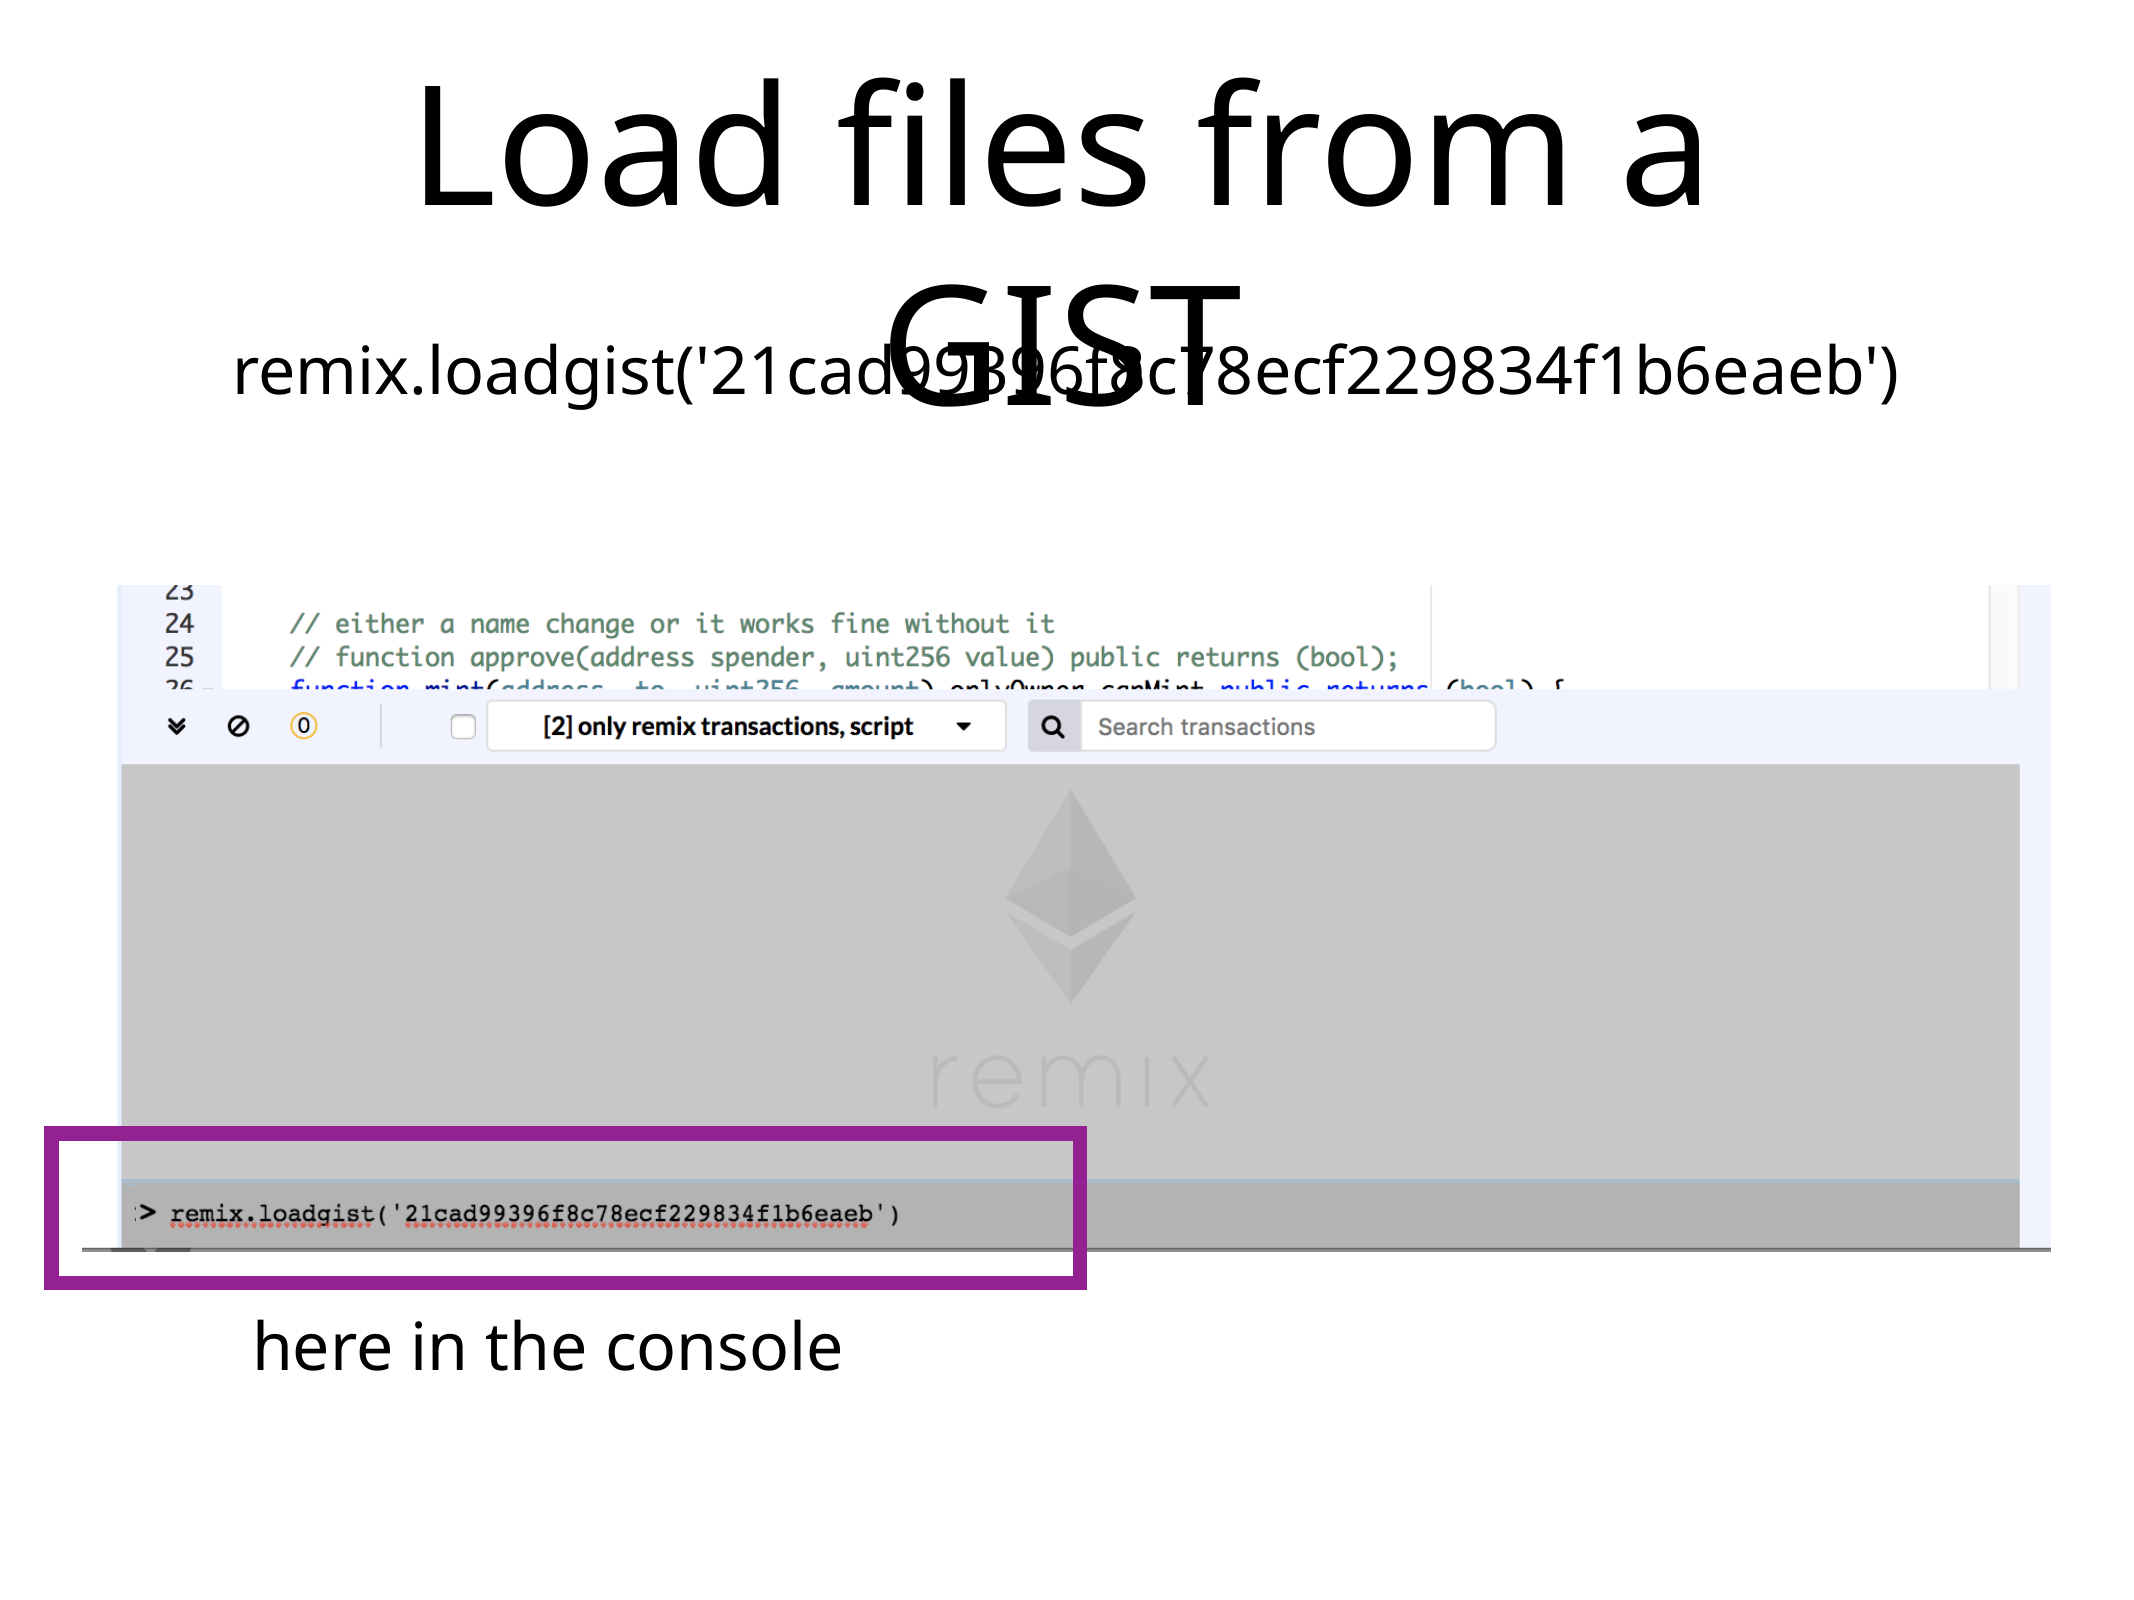

# Load files from a GIST
remix.loadgist('21cad99396f8c78ecf229834f1b6eaeb')
here in the console